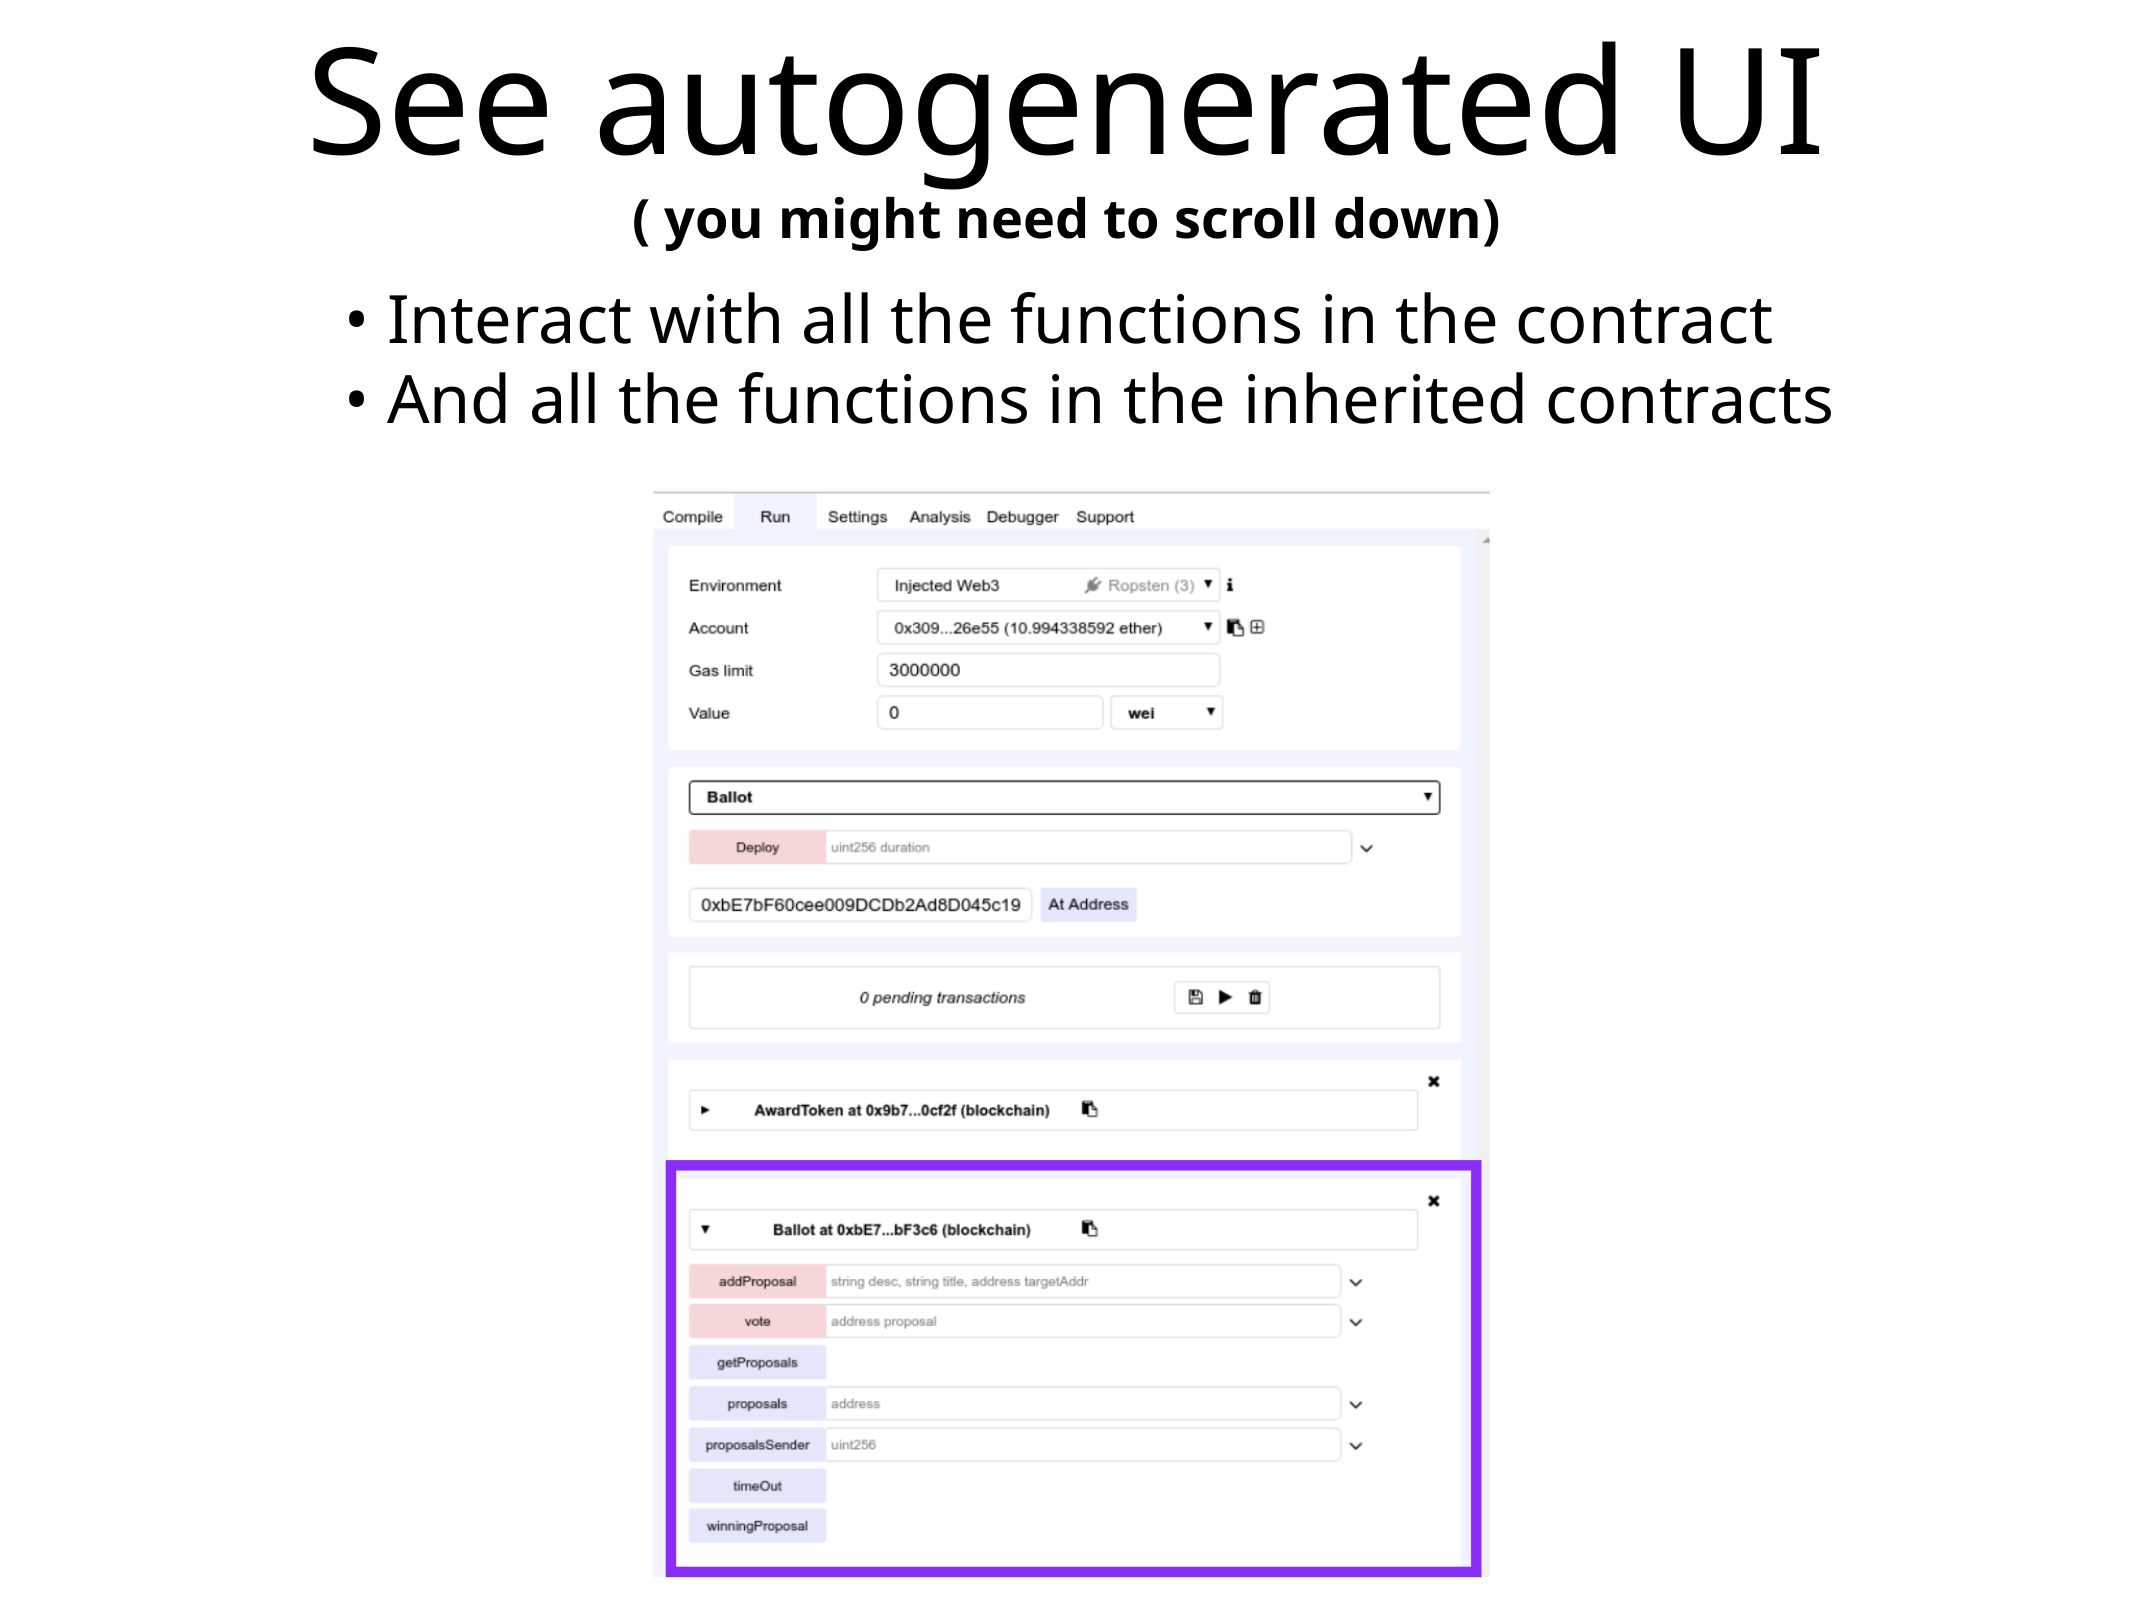

# See autogenerated UI ( you might need to scroll down)
• Interact with all the functions in the contract
• And all the functions in the inherited contracts